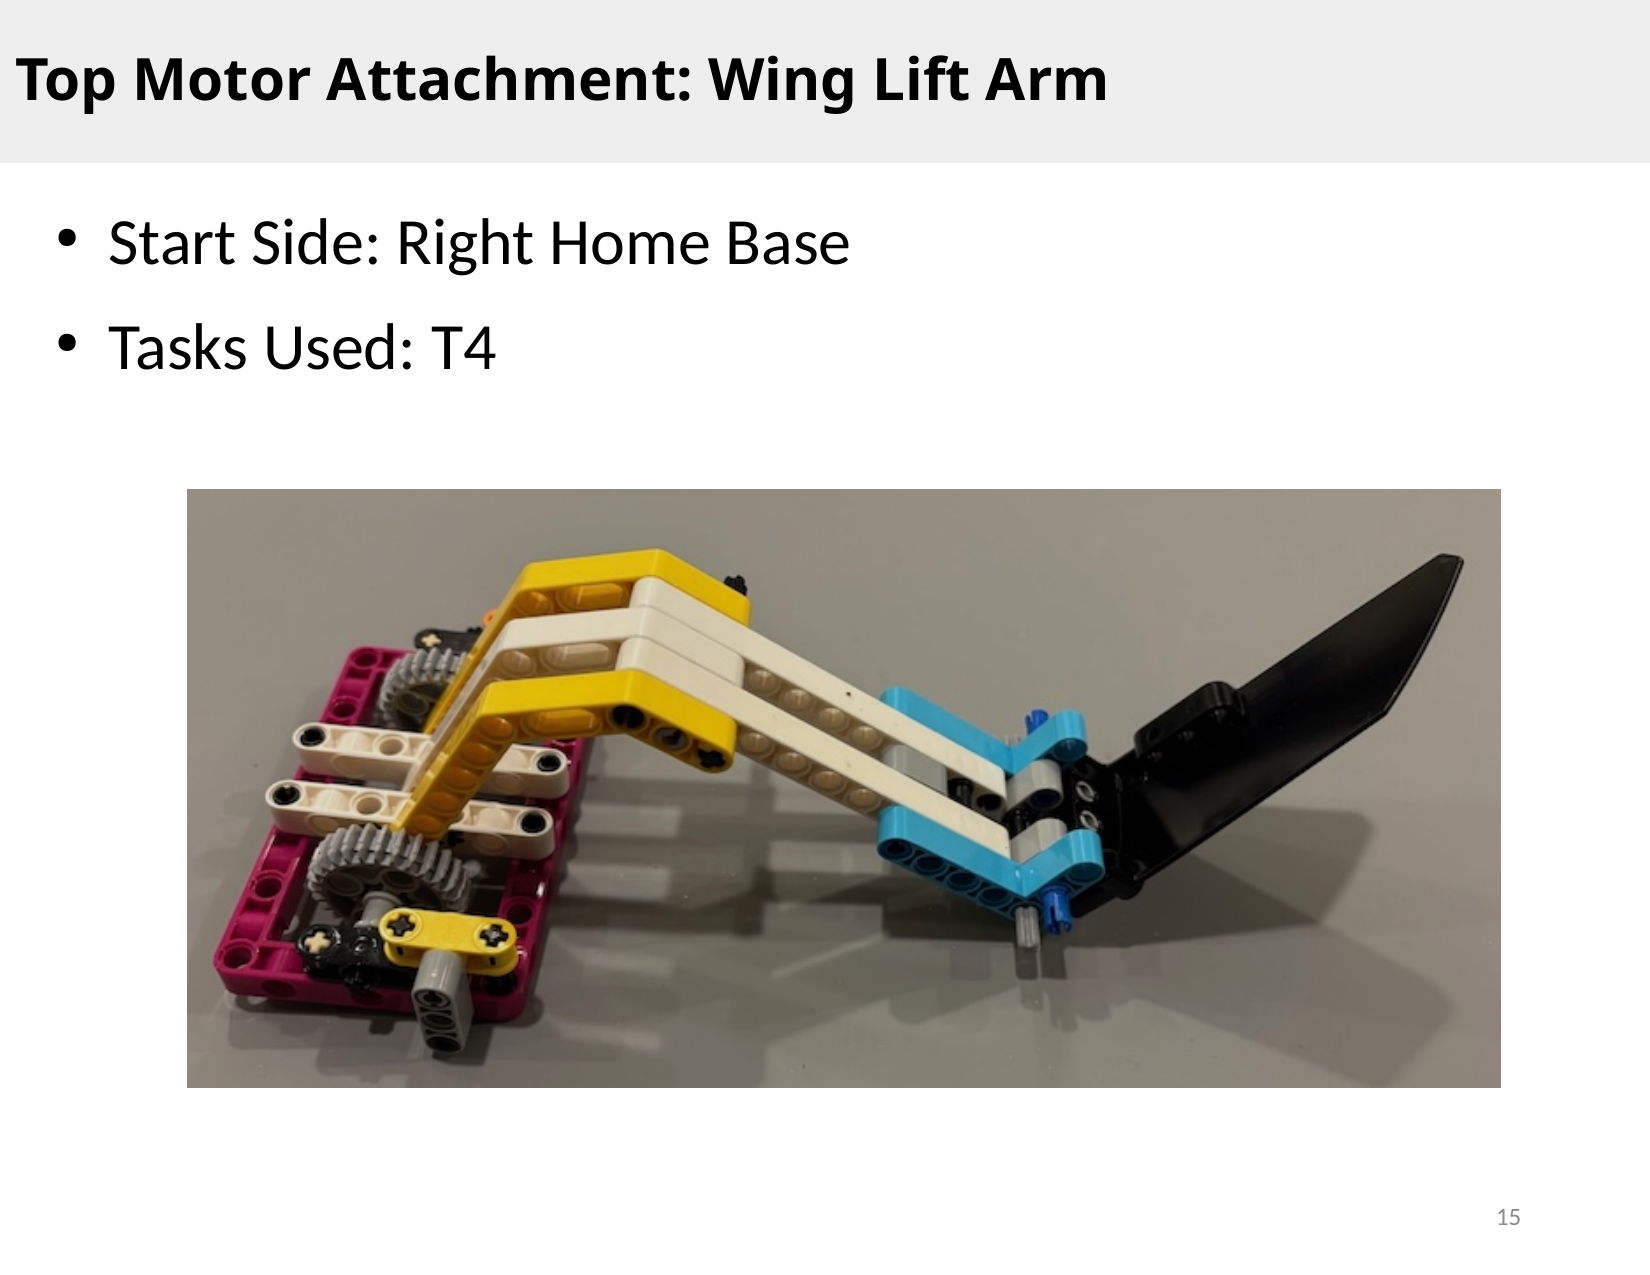

Top Motor Attachment: Wing Lift Arm
# Start Side: Right Home Base
Tasks Used: T4
15